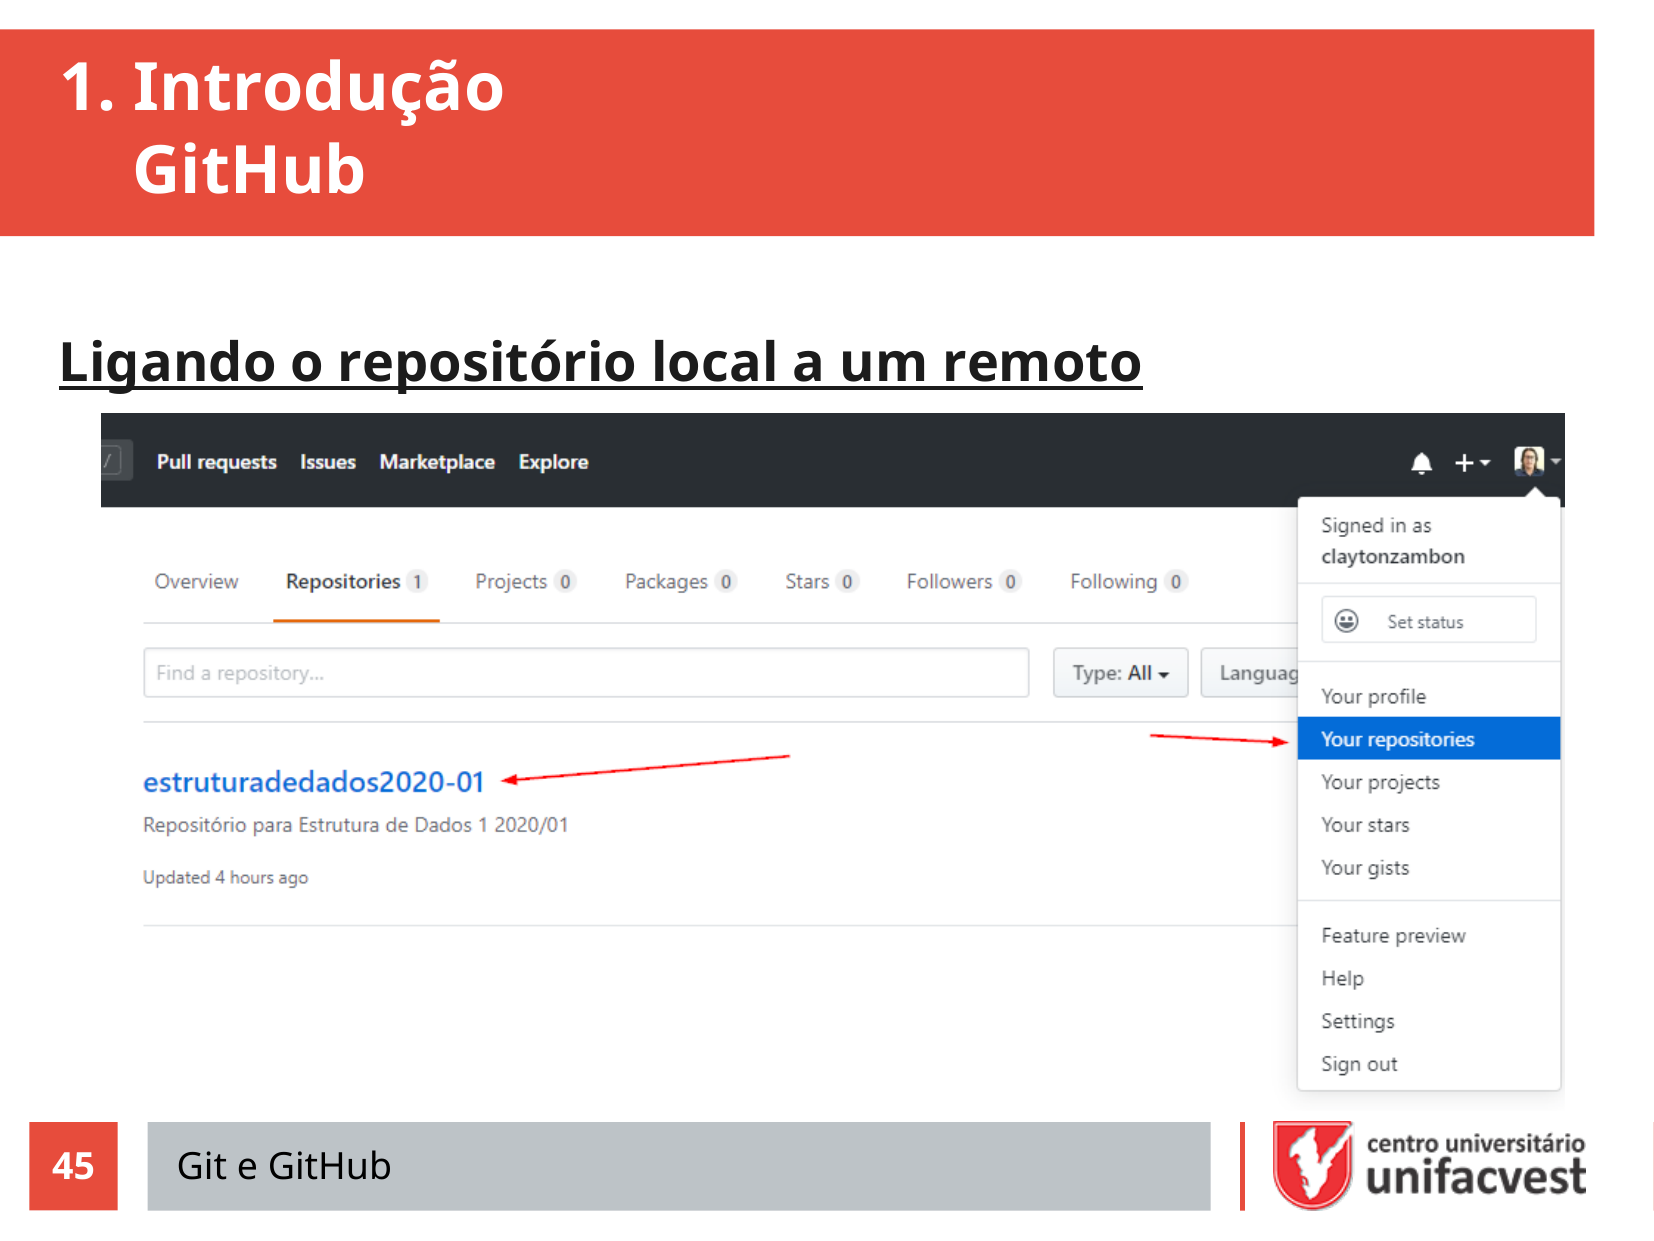

# 1. Introdução GitHub
Ligando o repositório local a um remoto
45
Git e GitHub